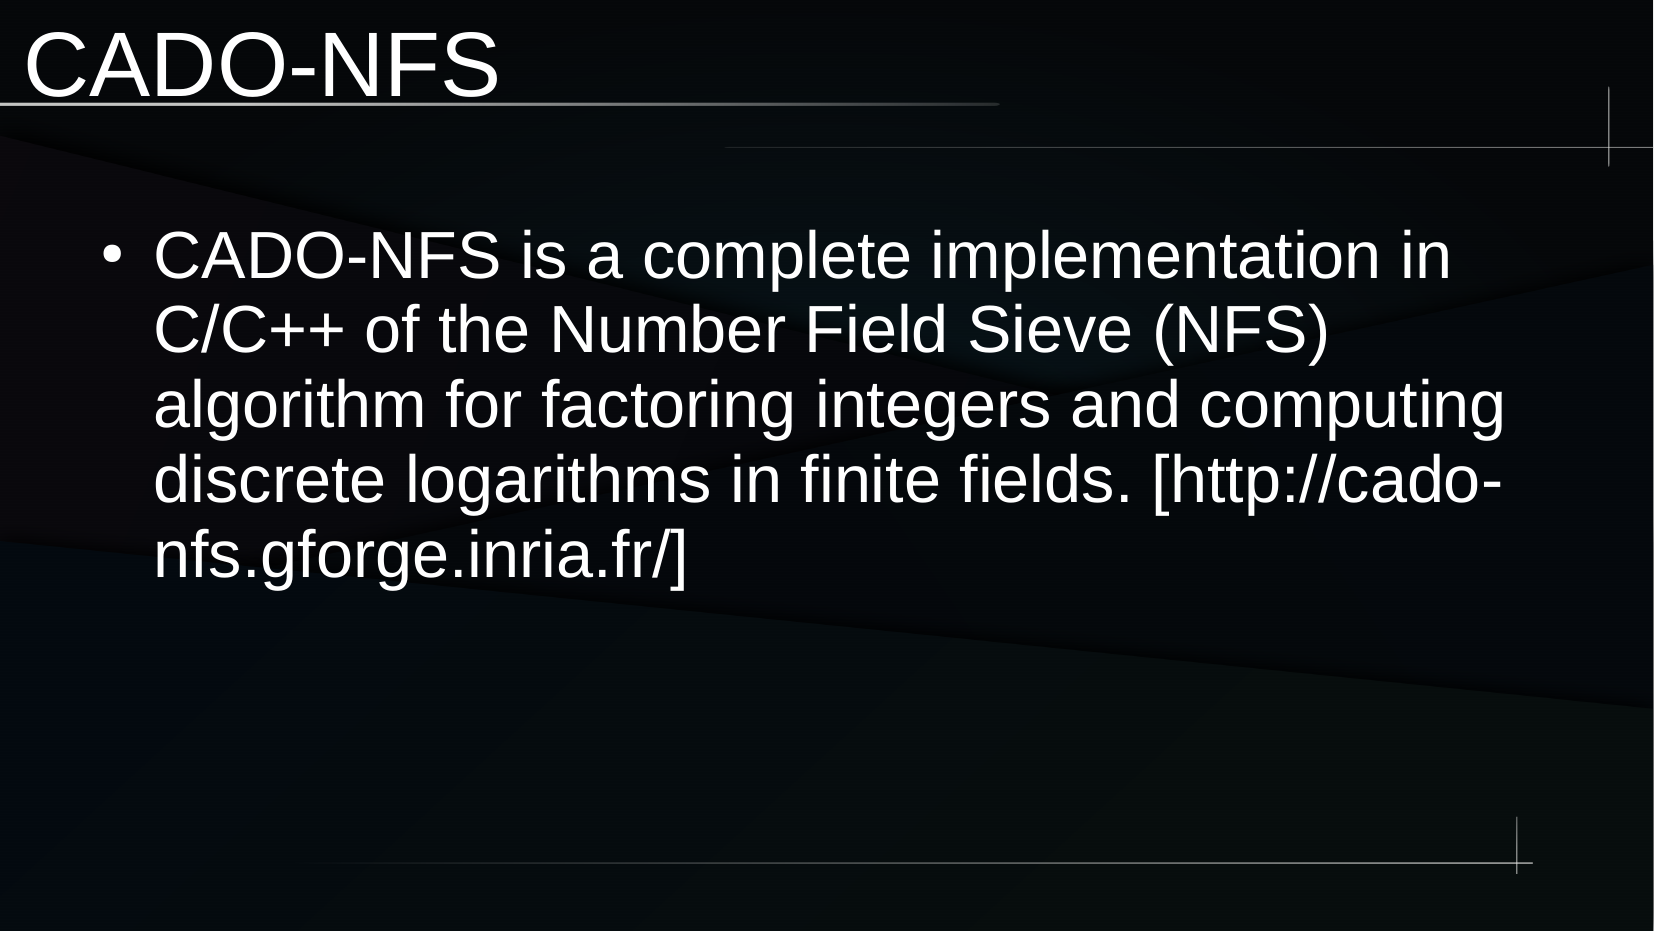

# CADO-NFS
CADO-NFS is a complete implementation in C/C++ of the Number Field Sieve (NFS) algorithm for factoring integers and computing discrete logarithms in finite fields. [http://cado-nfs.gforge.inria.fr/]